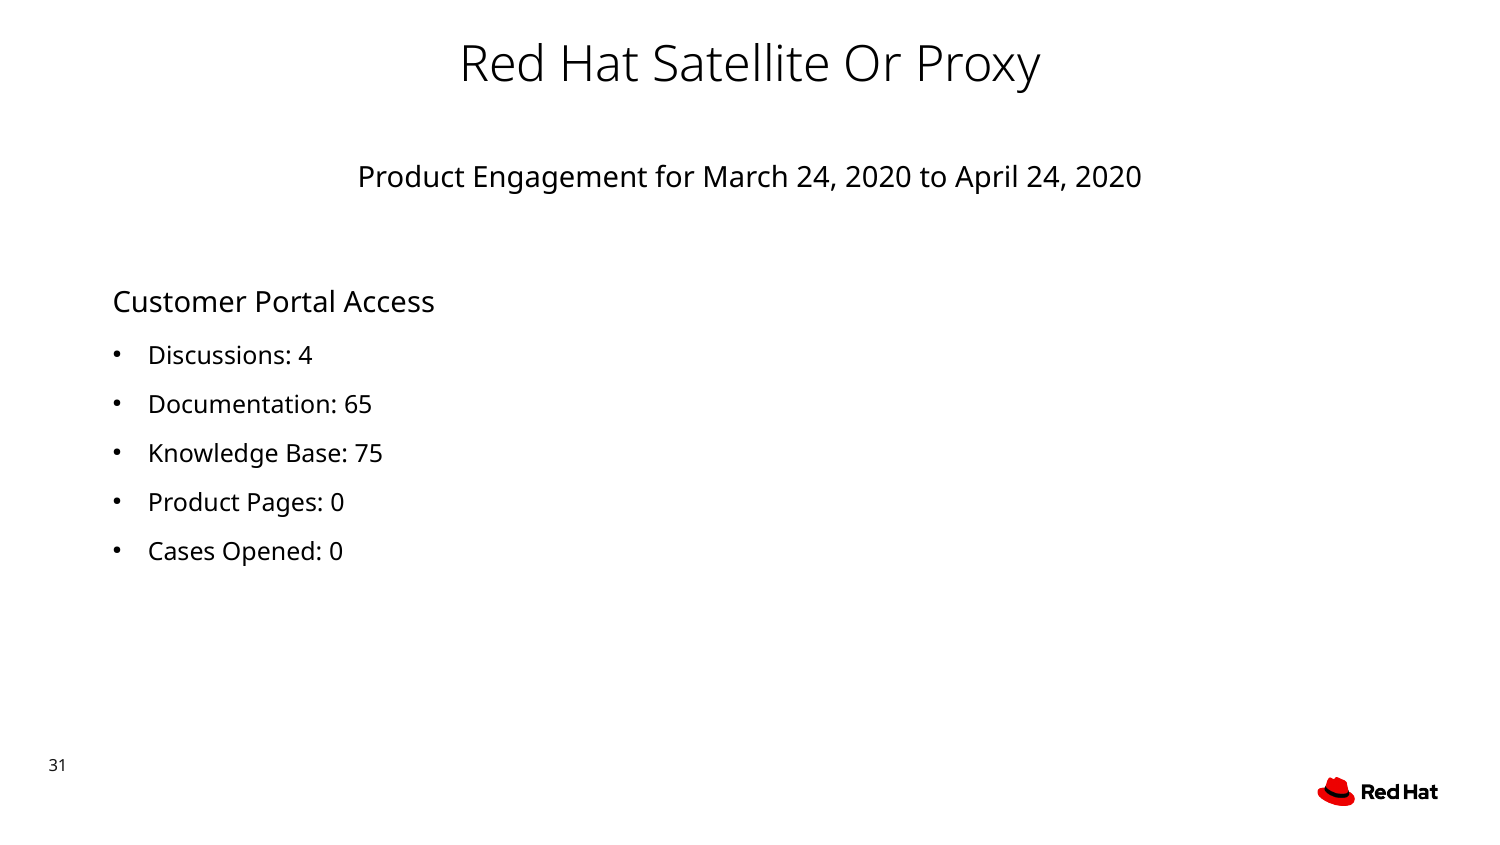

# Red Hat Satellite Or Proxy
Product Engagement for March 24, 2020 to April 24, 2020
Customer Portal Access
Discussions: 4
Documentation: 65
Knowledge Base: 75
Product Pages: 0
Cases Opened: 0
31